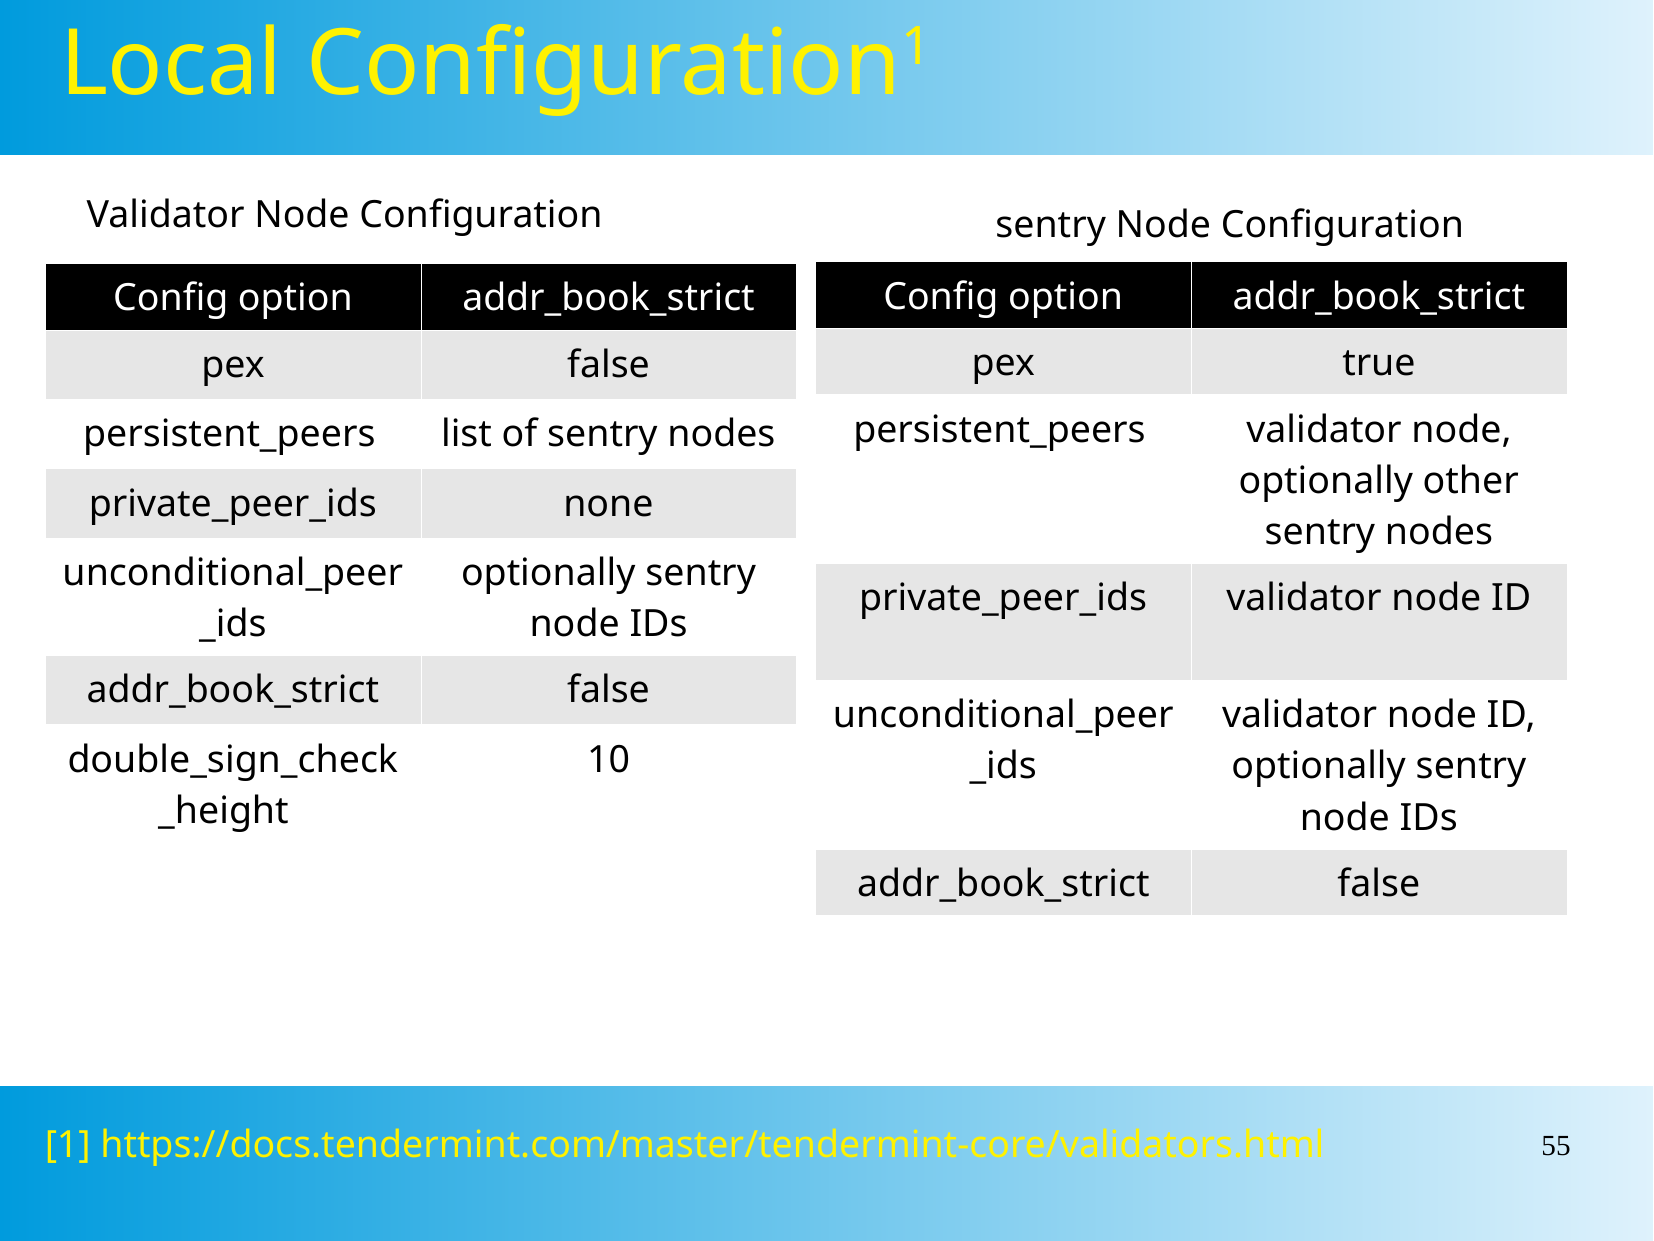

# Local Configuration1
Validator Node Configuration
sentry Node Configuration
| Config option | addr\_book\_strict |
| --- | --- |
| pex | true |
| persistent\_peers | validator node, optionally other sentry nodes |
| private\_peer\_ids | validator node ID |
| unconditional\_peer\_ids | validator node ID, optionally sentry node IDs |
| addr\_book\_strict | false |
| Config option | addr\_book\_strict |
| --- | --- |
| pex | false |
| persistent\_peers | list of sentry nodes |
| private\_peer\_ids | none |
| unconditional\_peer\_ids | optionally sentry node IDs |
| addr\_book\_strict | false |
| double\_sign\_check\_height | 10 |
[1] https://docs.tendermint.com/master/tendermint-core/validators.html
55